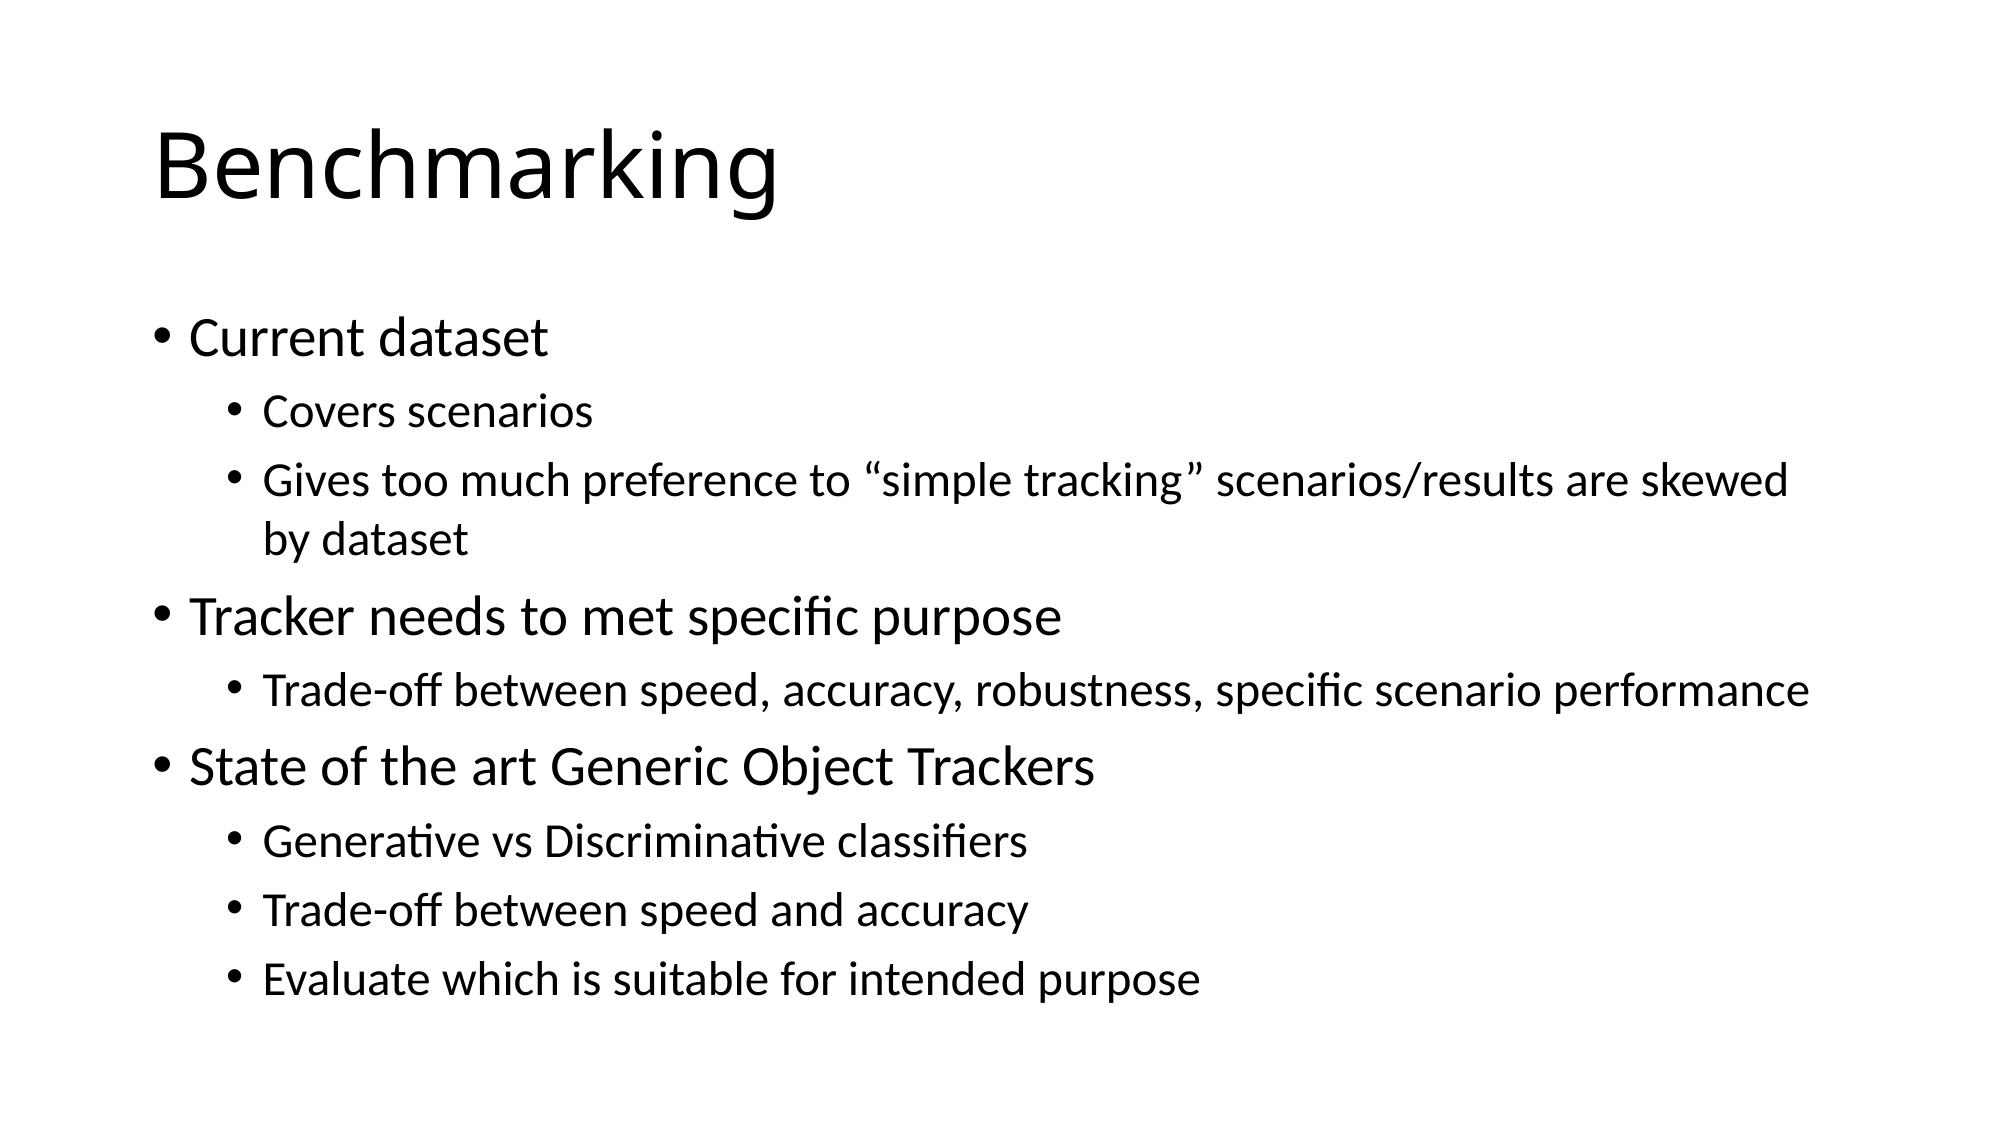

# Benchmarking
Current dataset
Covers scenarios
Gives too much preference to “simple tracking” scenarios/results are skewed by dataset
Tracker needs to met specific purpose
Trade-off between speed, accuracy, robustness, specific scenario performance
State of the art Generic Object Trackers
Generative vs Discriminative classifiers
Trade-off between speed and accuracy
Evaluate which is suitable for intended purpose